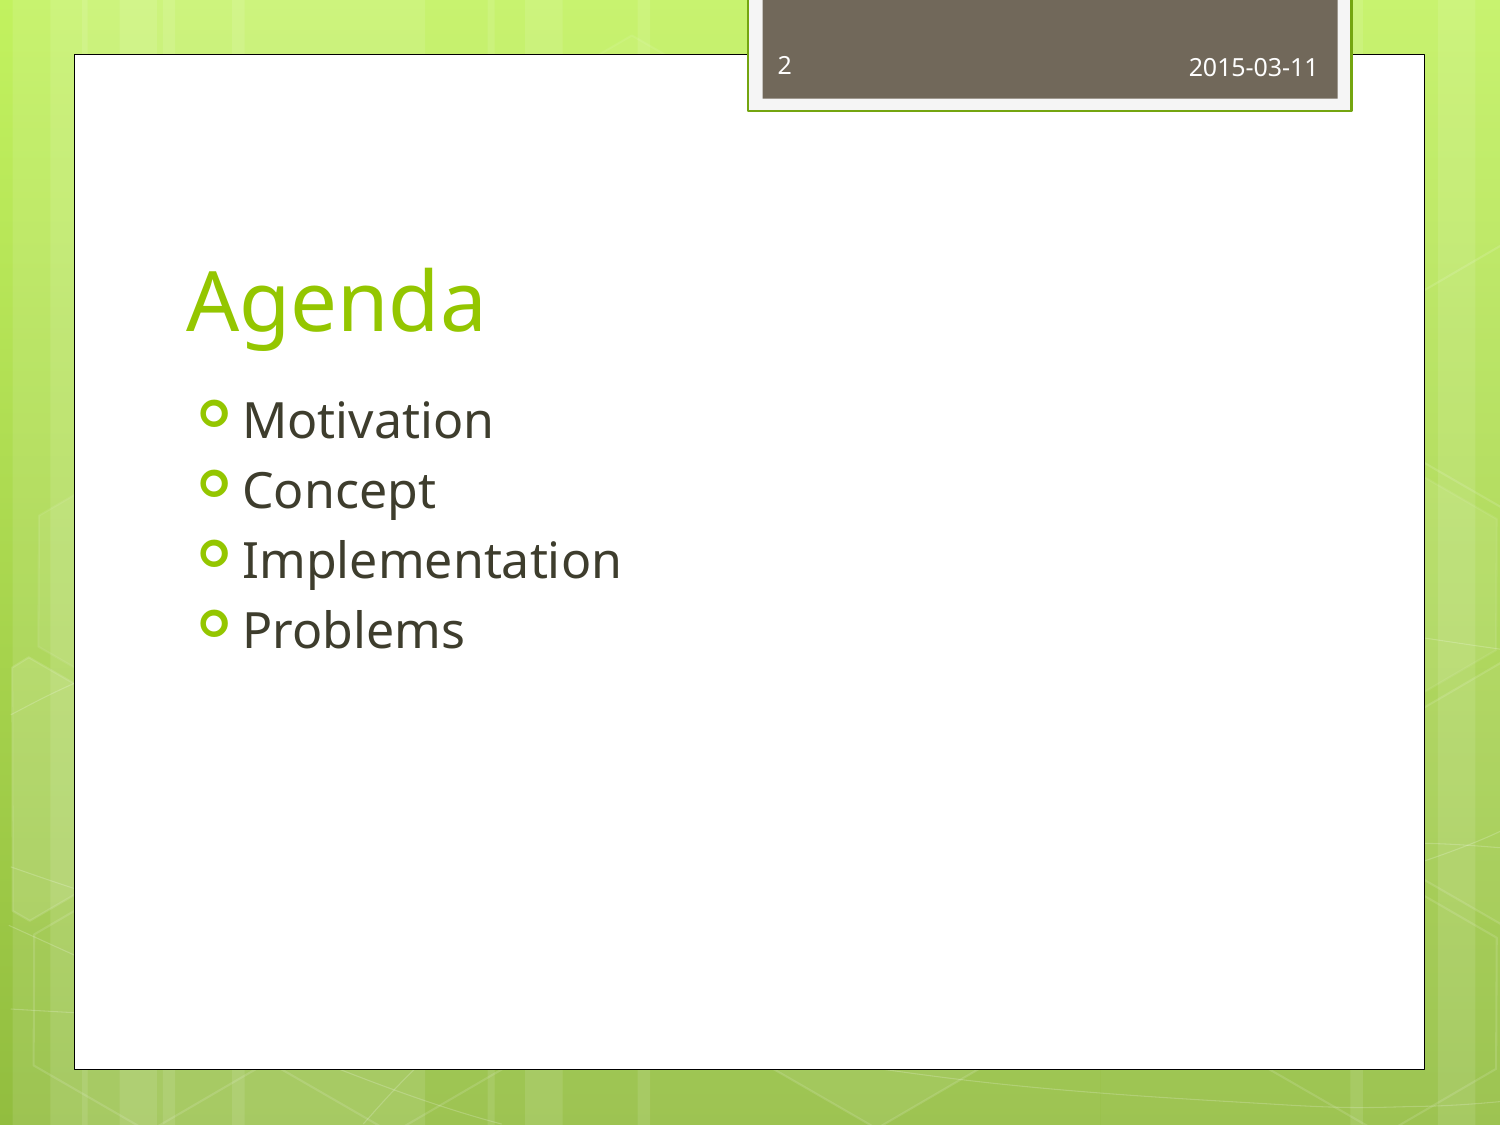

2015-03-11
# Agenda
Motivation
Concept
Implementation
Problems